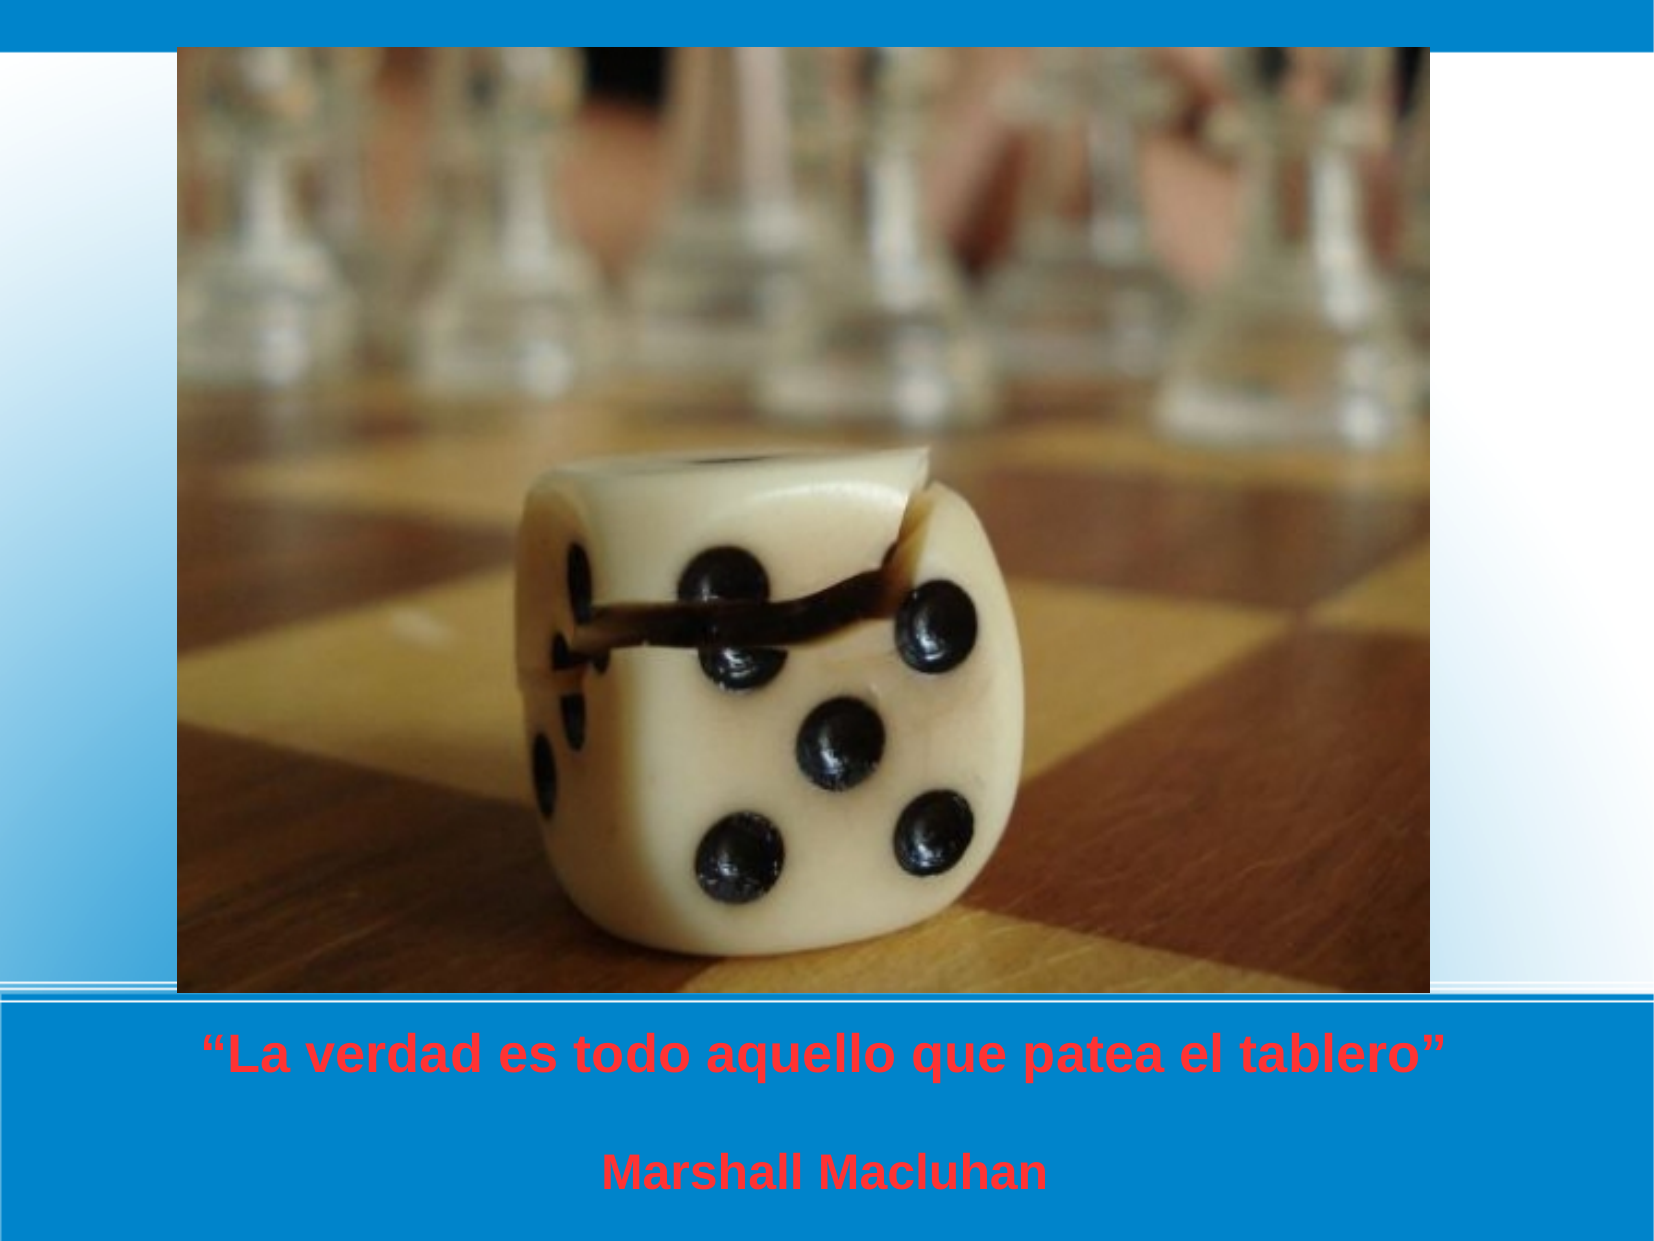

“La verdad es todo aquello que patea el tablero”
Marshall Macluhan